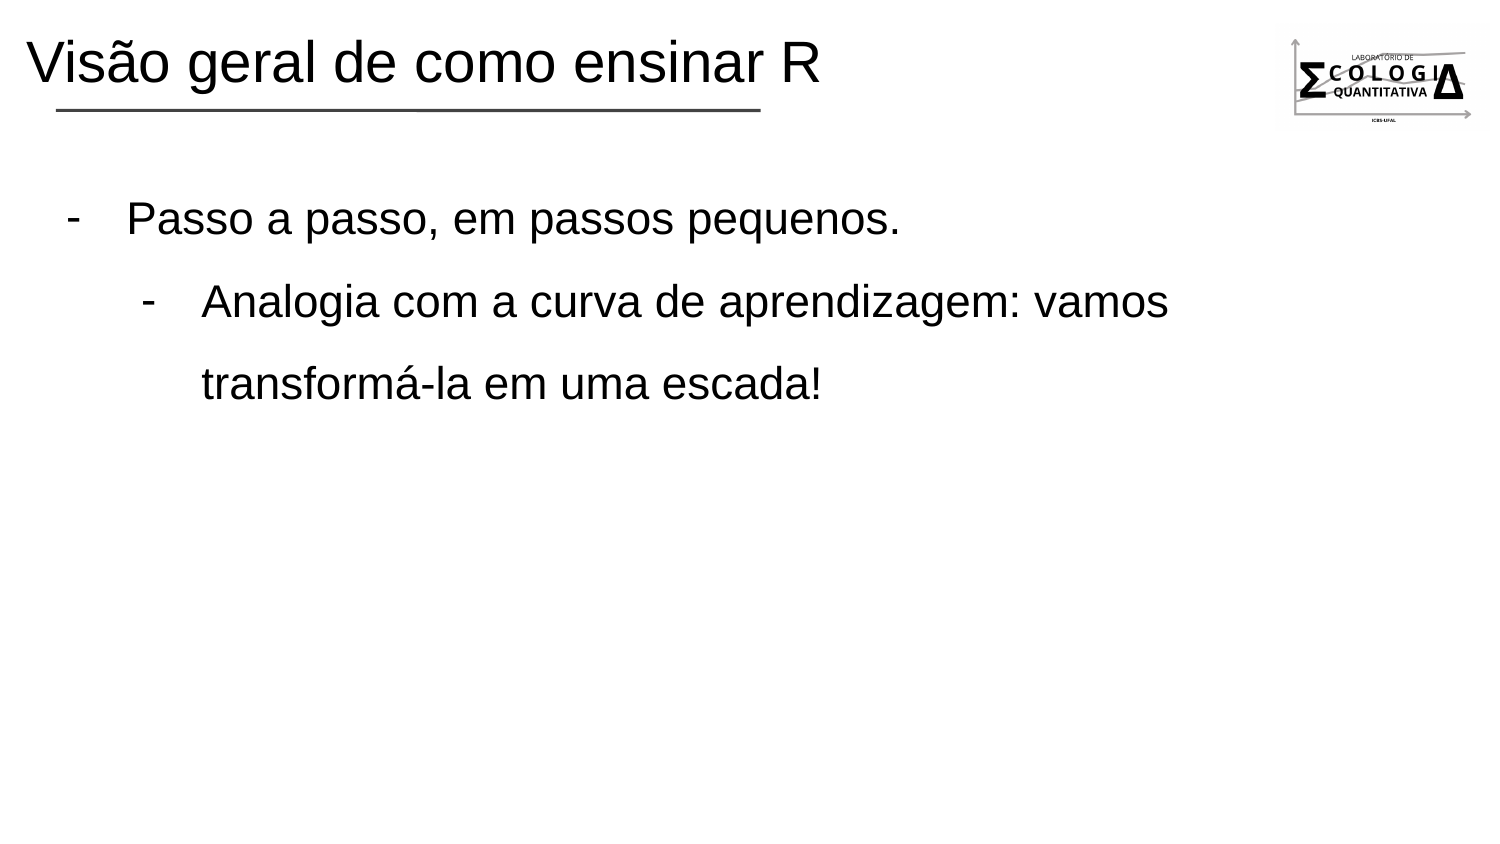

Visão geral de como ensinar R
Passo a passo, em passos pequenos.
Analogia com a curva de aprendizagem: vamos transformá-la em uma escada!